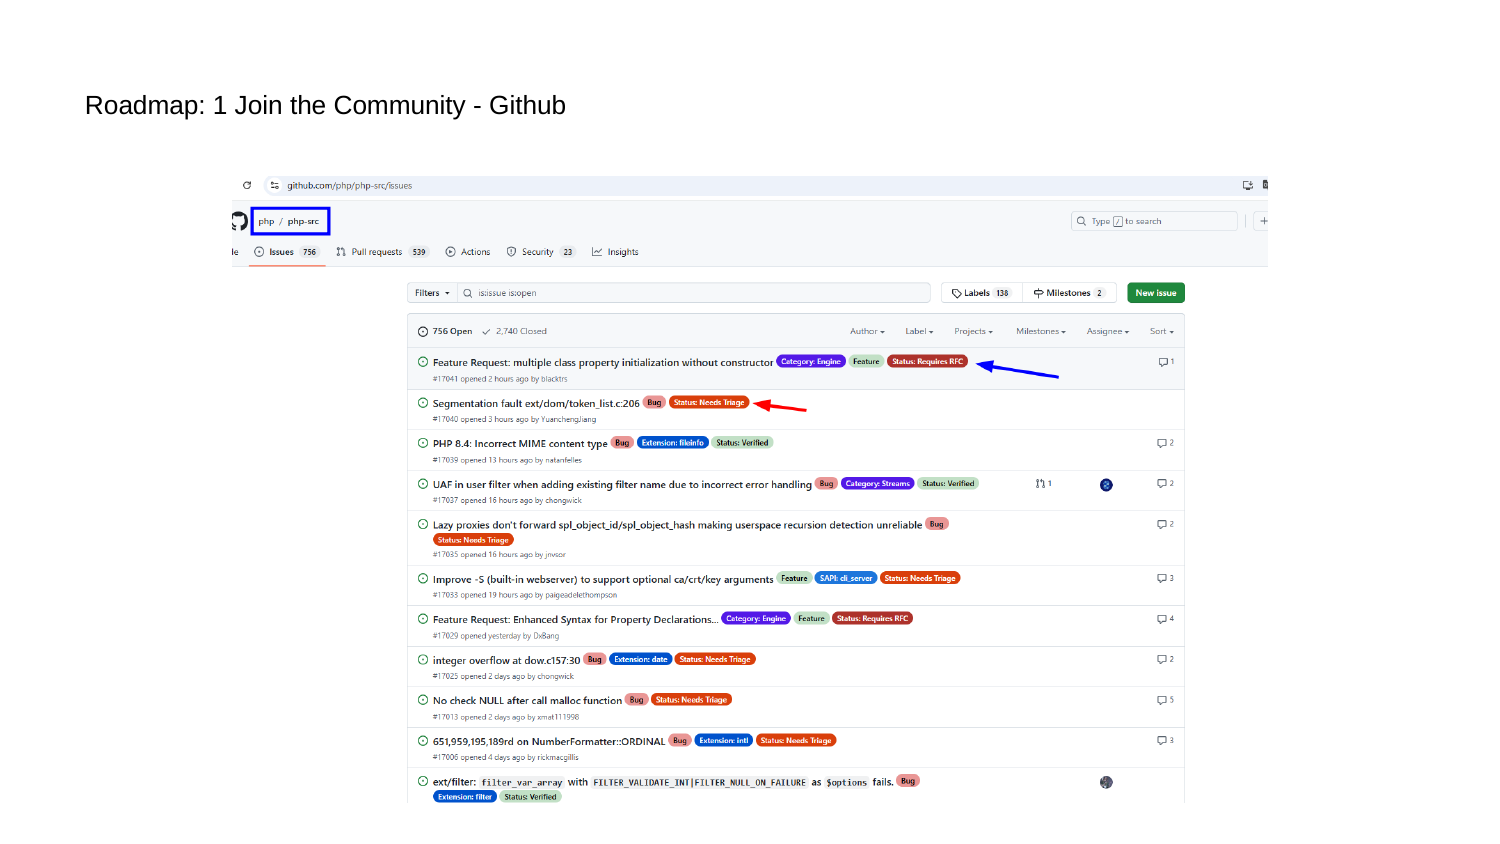

# Roadmap: 1 Join the Community - Github